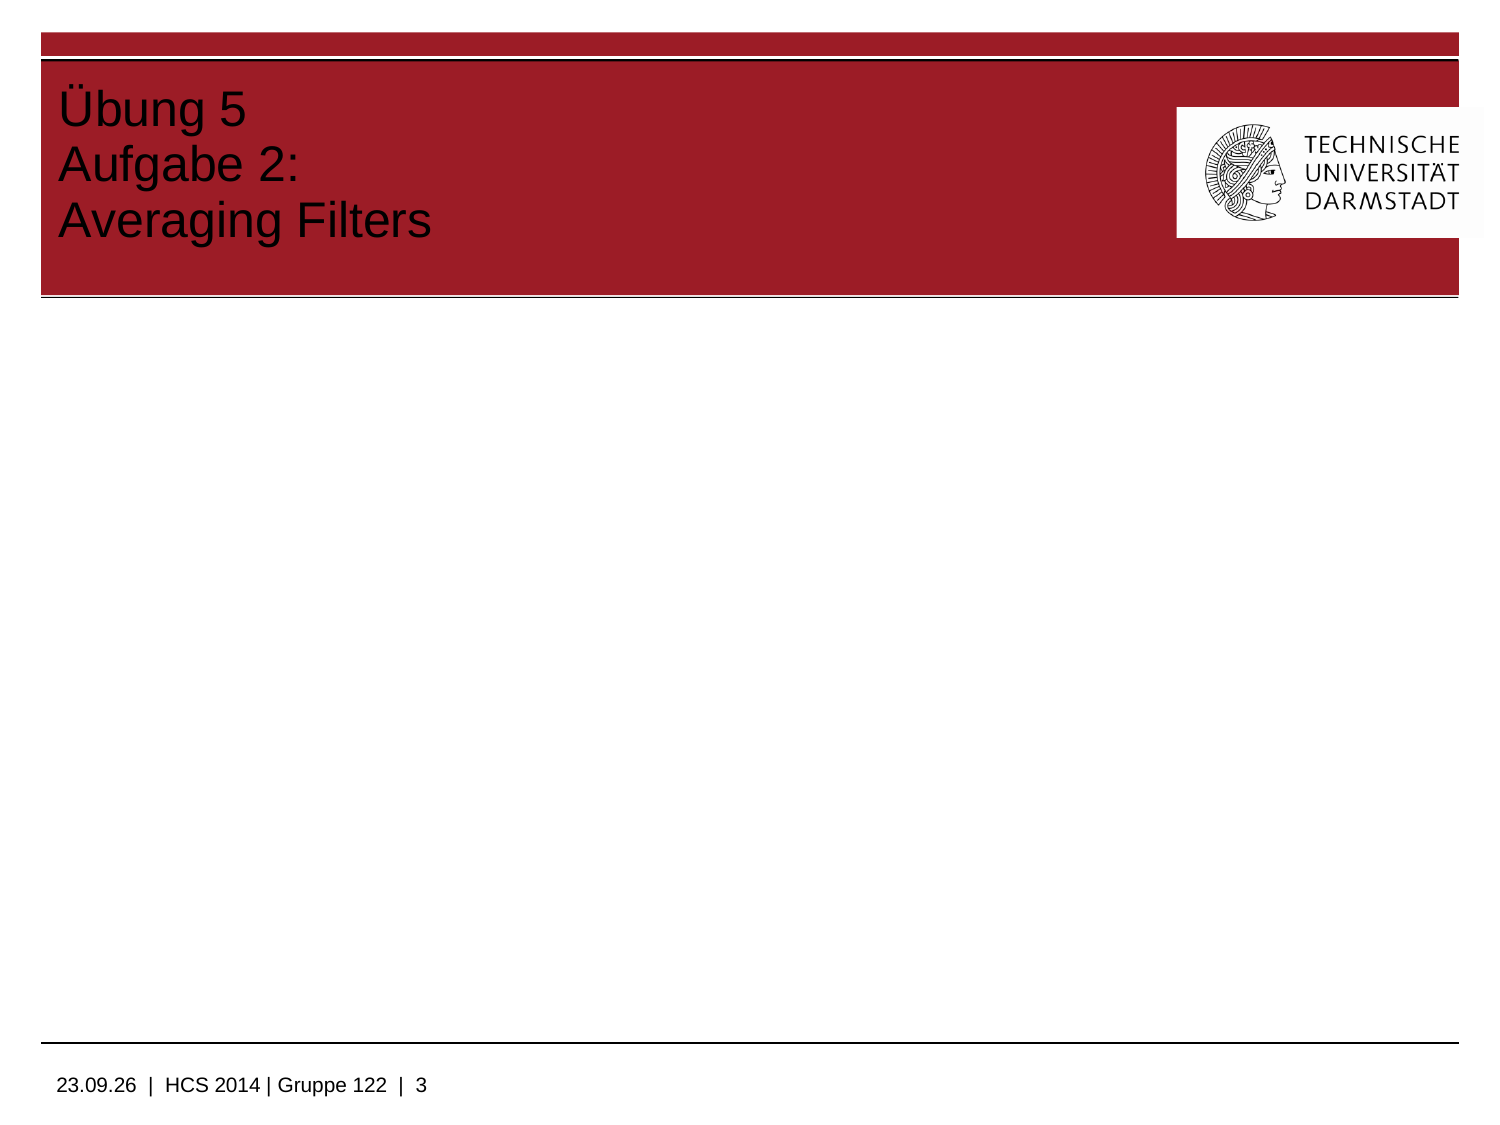

# Übung 5 Aufgabe 2: Averaging Filters